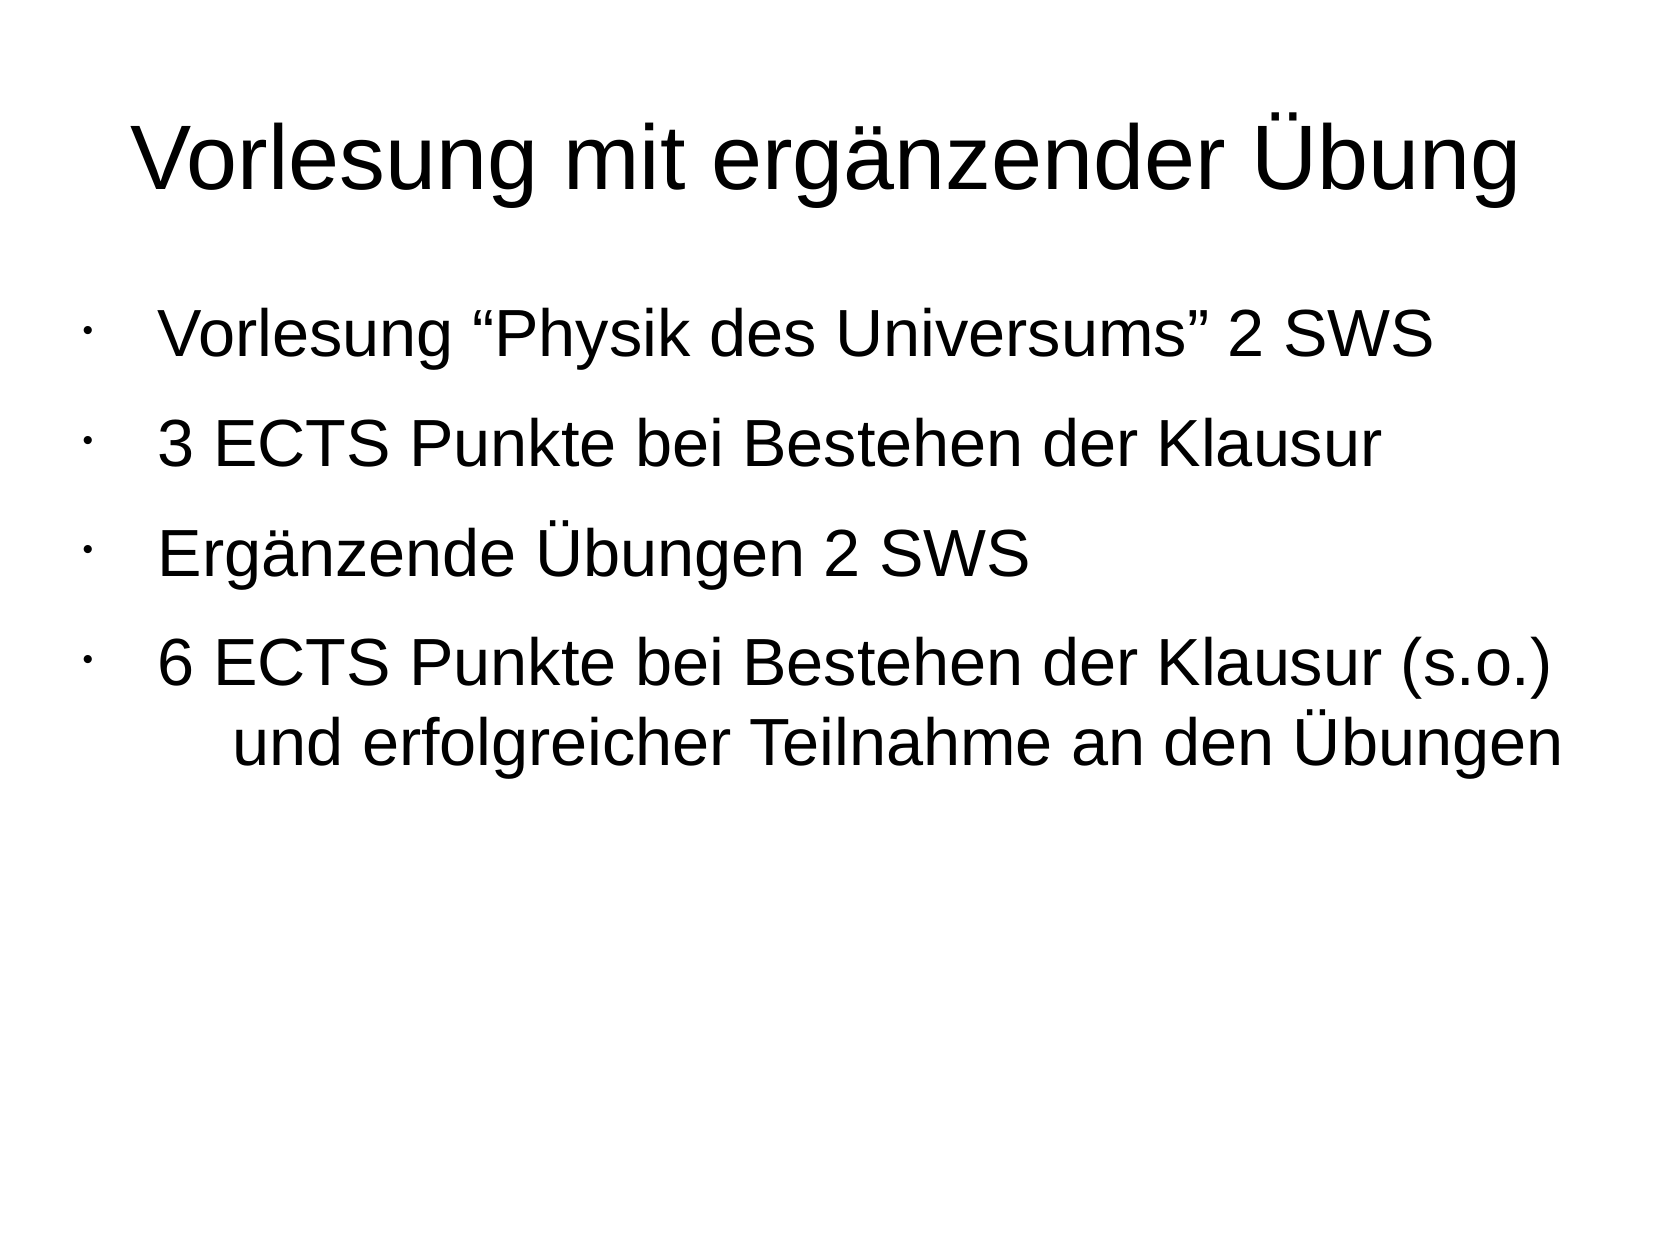

# Vorlesung mit ergänzender Übung
Vorlesung “Physik des Universums” 2 SWS
3 ECTS Punkte bei Bestehen der Klausur
Ergänzende Übungen 2 SWS
6 ECTS Punkte bei Bestehen der Klausur (s.o.) und erfolgreicher Teilnahme an den Übungen